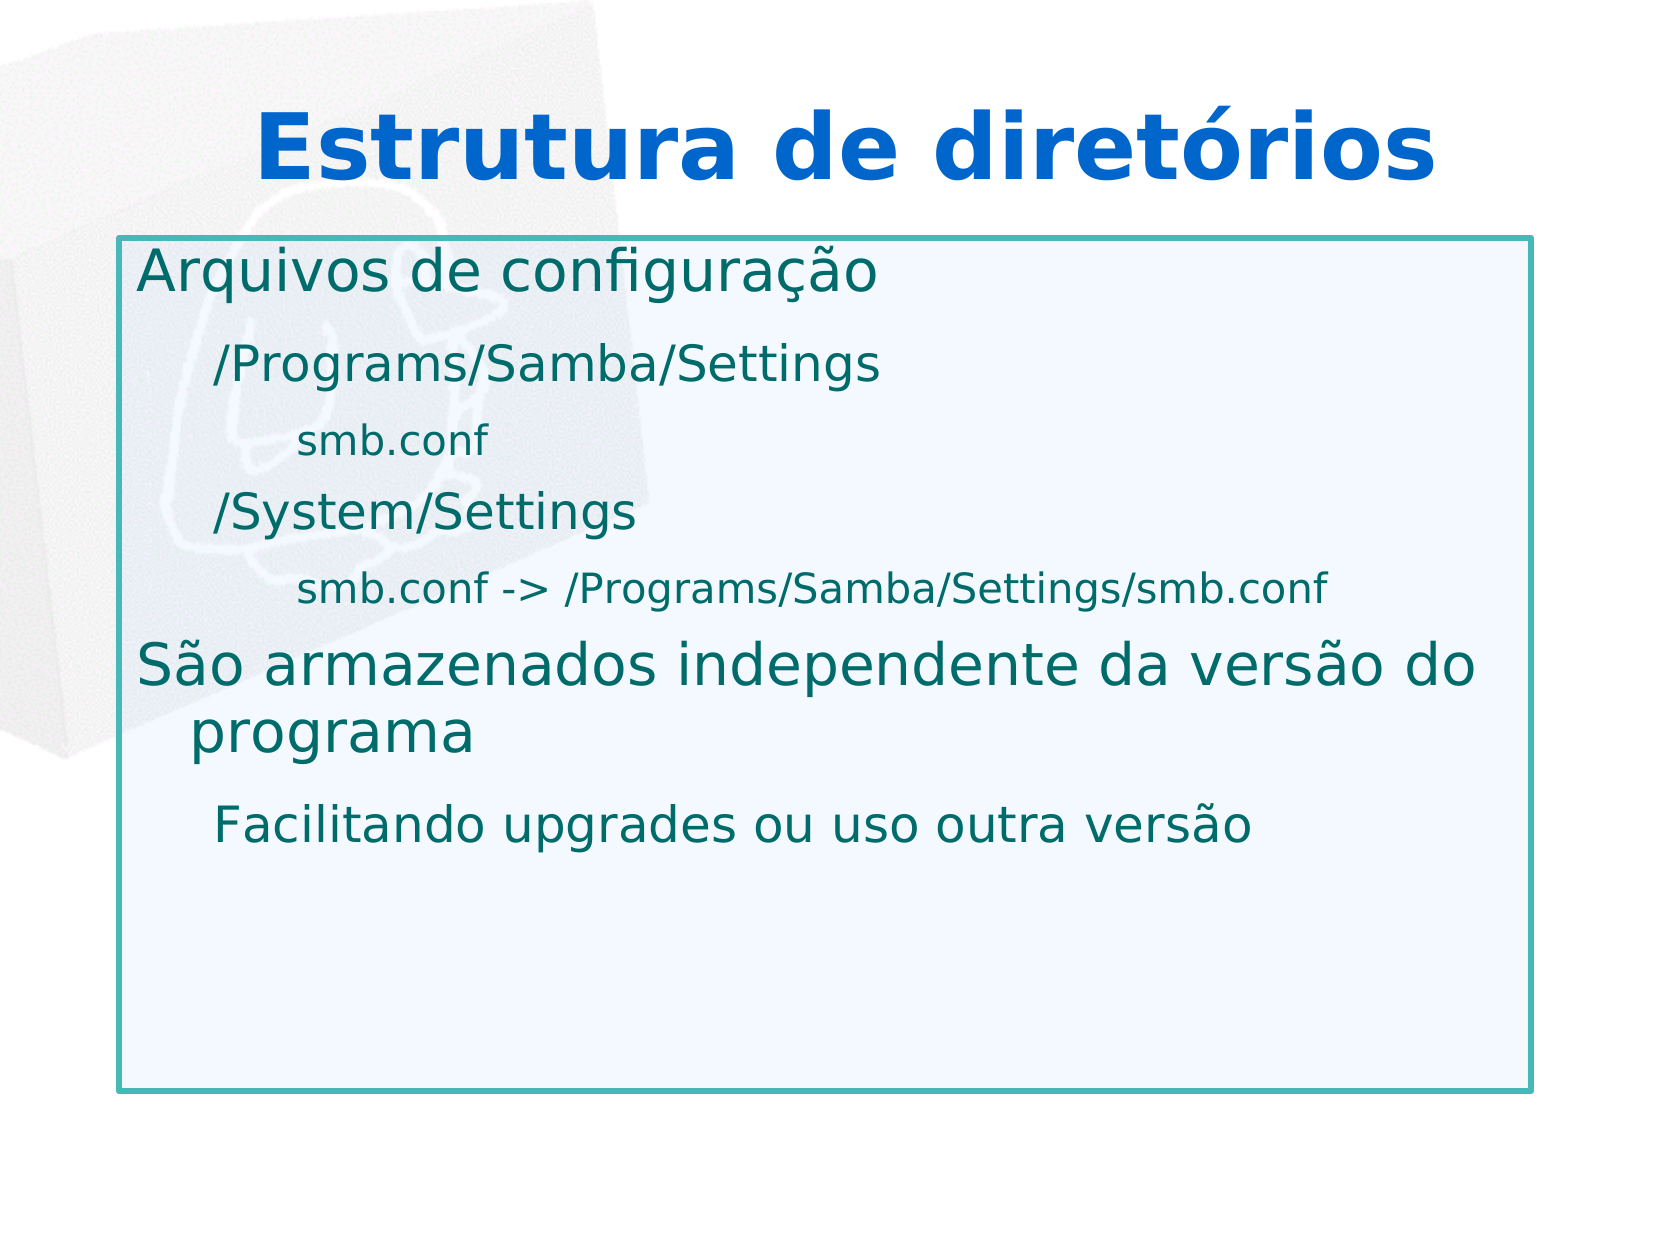

# Estrutura de diretórios
Arquivos de configuração
/Programs/Samba/Settings
smb.conf
/System/Settings
smb.conf -> /Programs/Samba/Settings/smb.conf
São armazenados independente da versão do programa
Facilitando upgrades ou uso outra versão